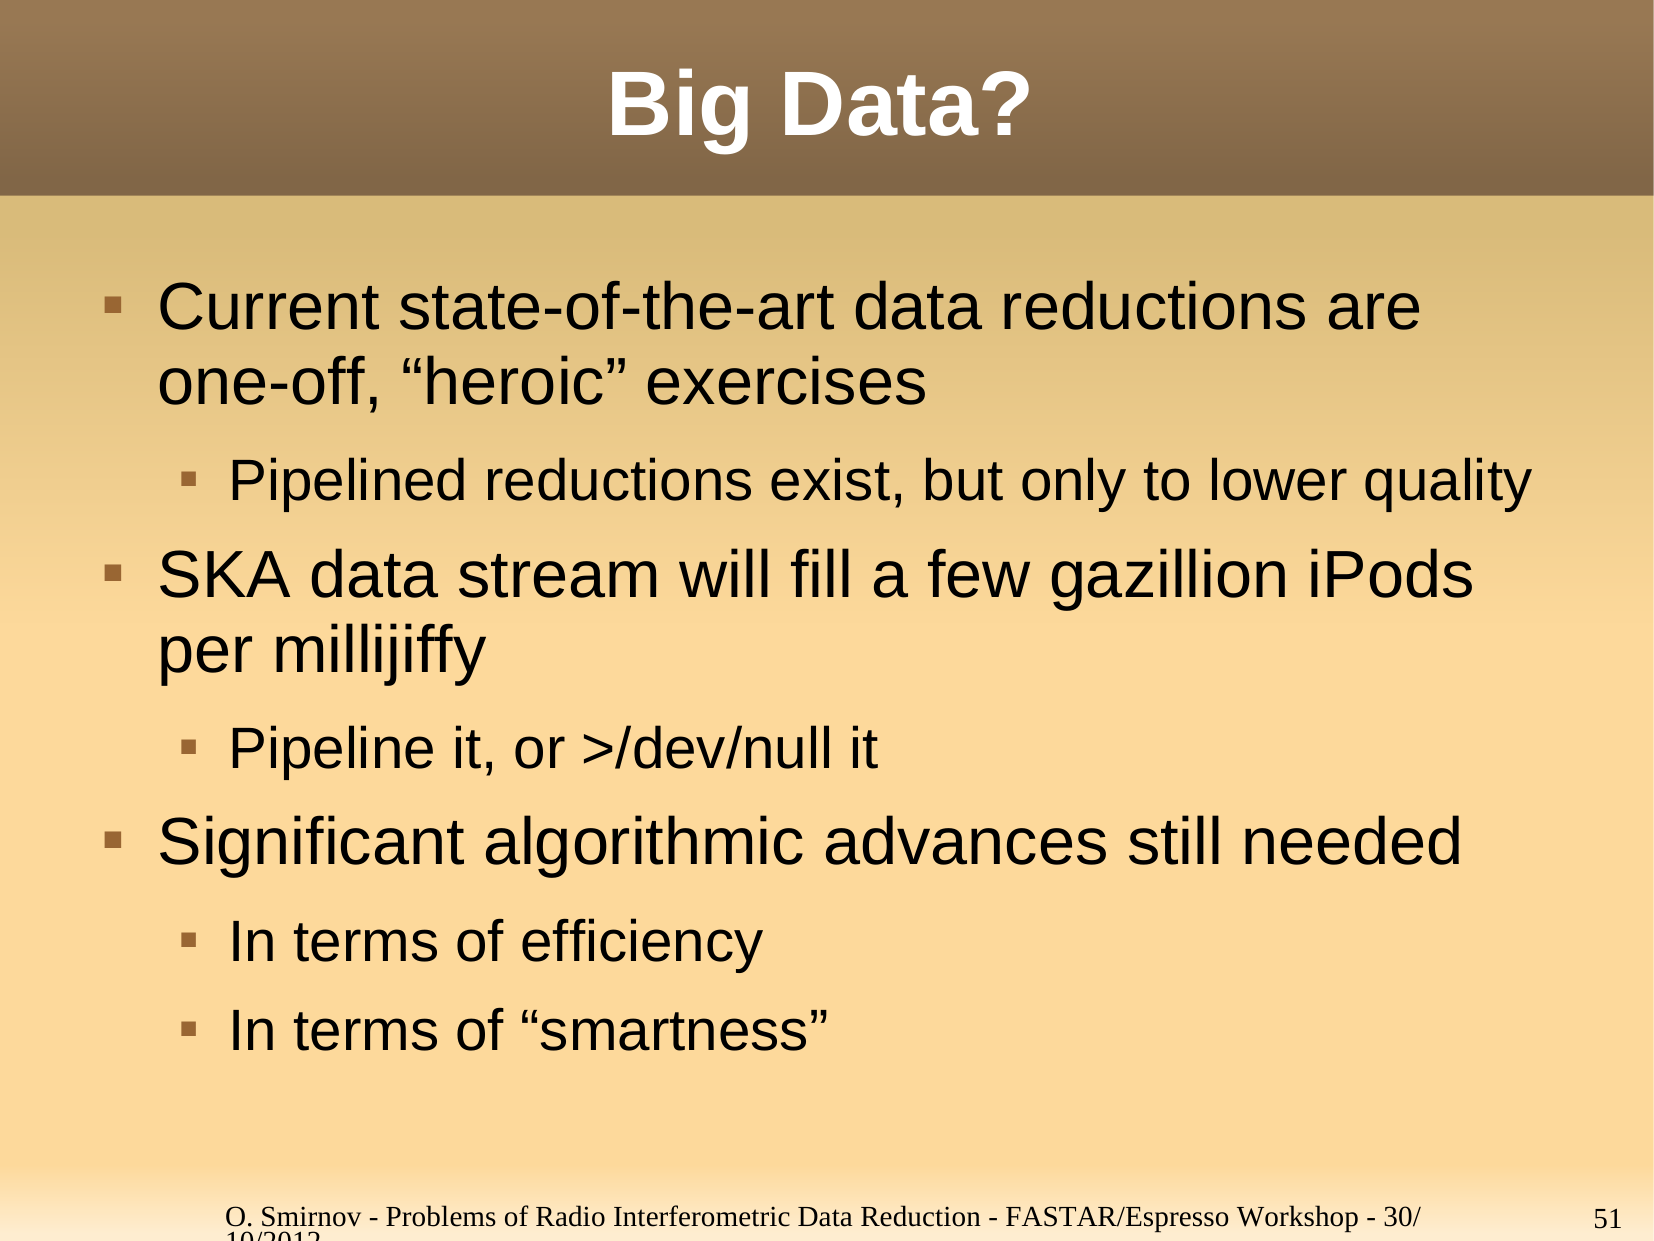

# Big Data?
Current state-of-the-art data reductions are one-off, “heroic” exercises
Pipelined reductions exist, but only to lower quality
SKA data stream will fill a few gazillion iPods per millijiffy
Pipeline it, or >/dev/null it
Significant algorithmic advances still needed
In terms of efficiency
In terms of “smartness”
O. Smirnov - Problems of Radio Interferometric Data Reduction - FASTAR/Espresso Workshop - 30/10/2012
51